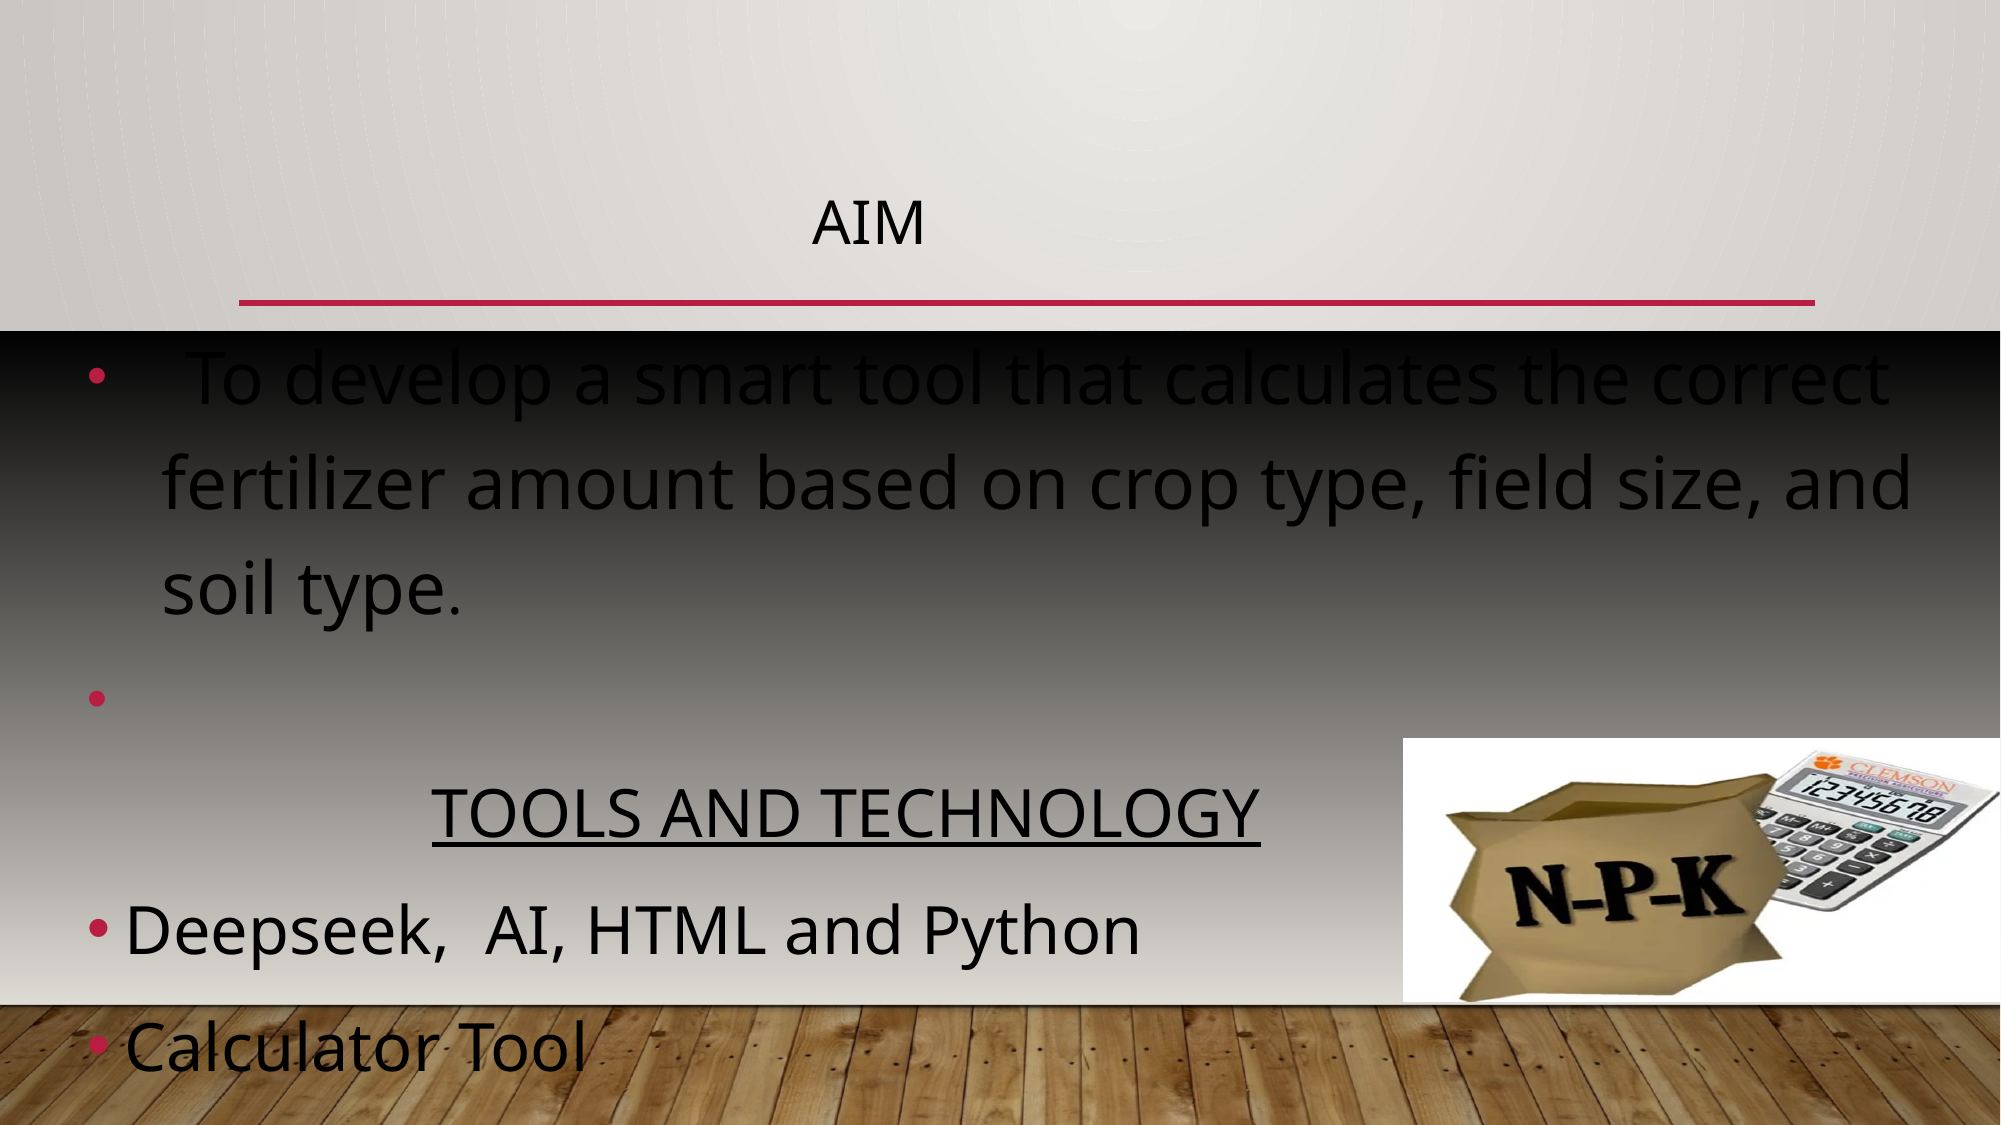

# AIM
 To develop a smart tool that calculates the correct fertilizer amount based on crop type, field size, and soil type.
 TOOLS AND TECHNOLOGY
Deepseek, AI, HTML and Python
Calculator Tool